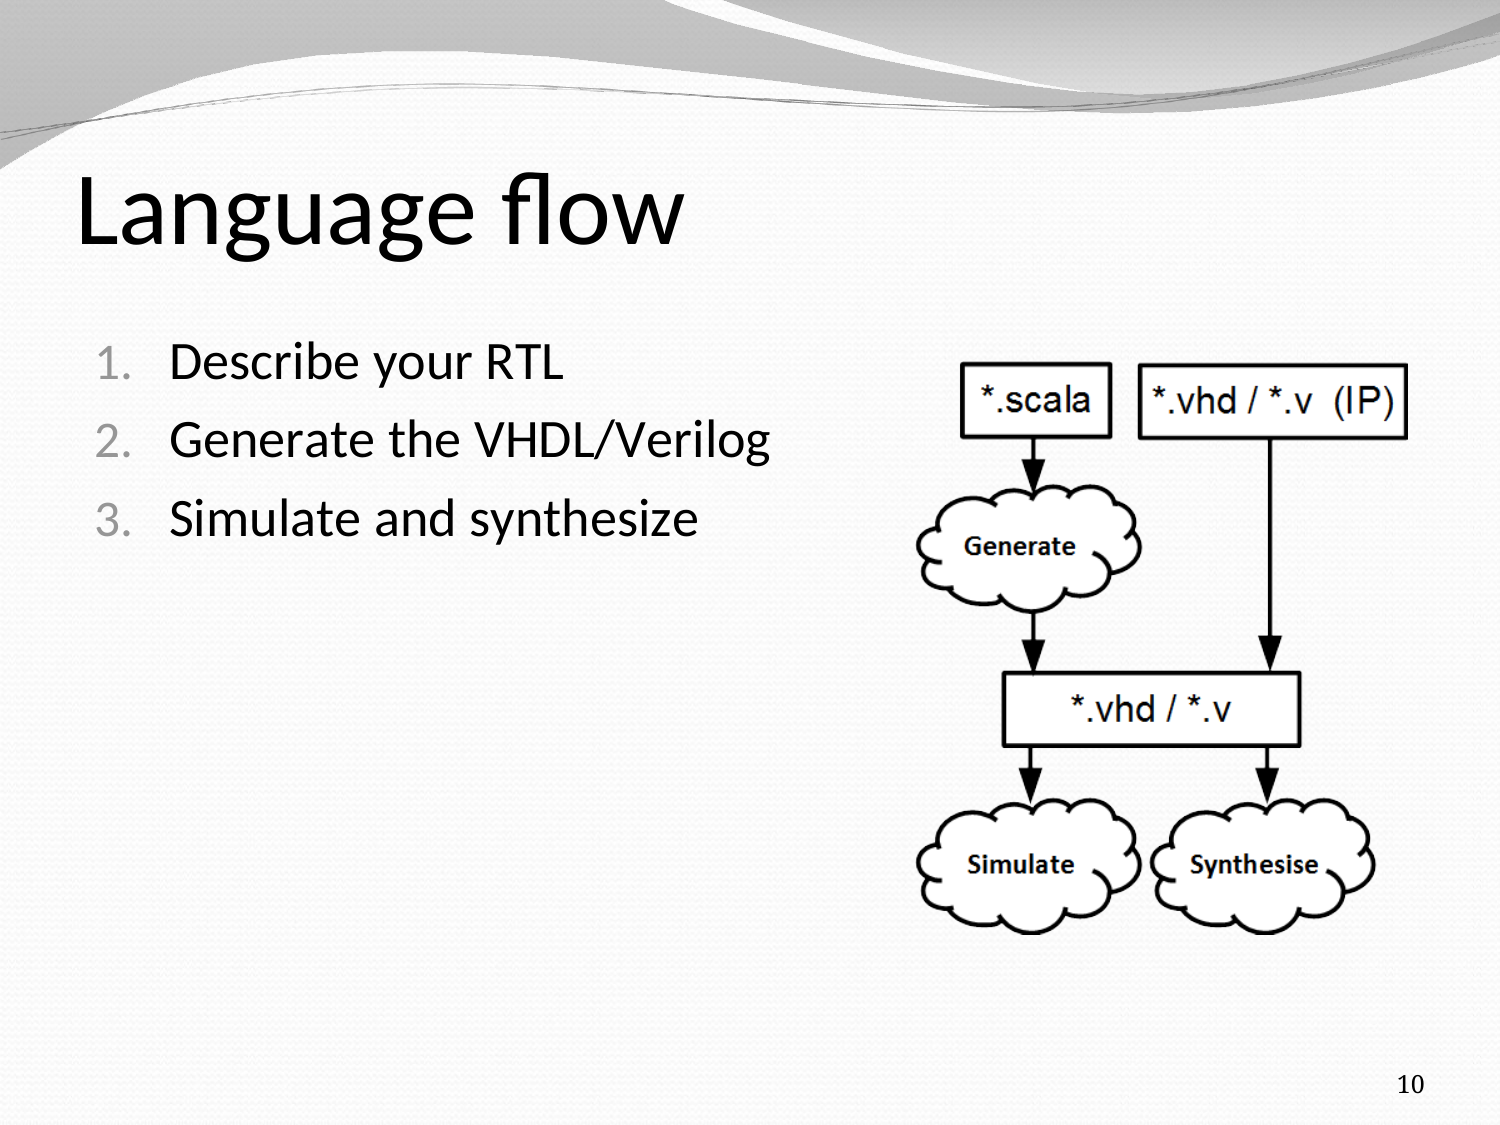

Language flow
# Describe your RTL
Generate the VHDL/Verilog
Simulate and synthesize